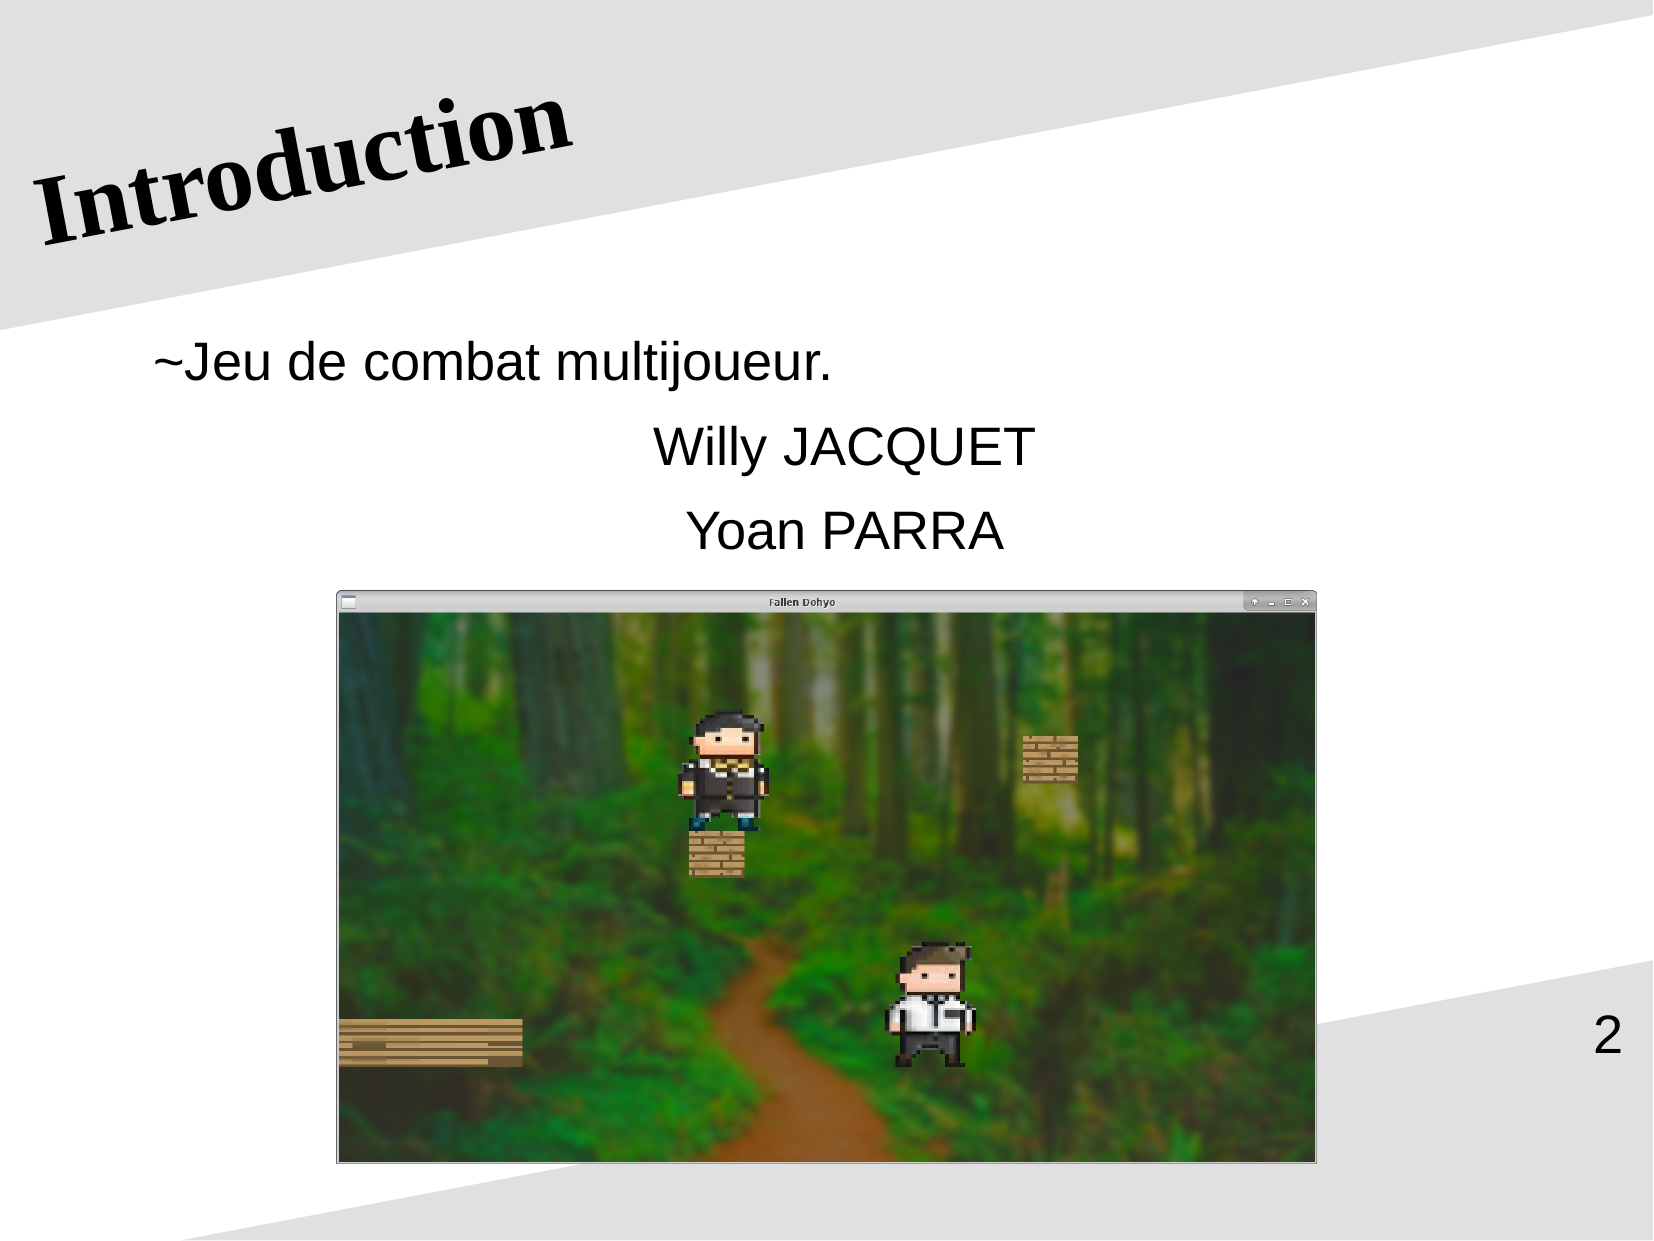

# Introduction
~Jeu de combat multijoueur.
Willy JACQUET
Yoan PARRA
2